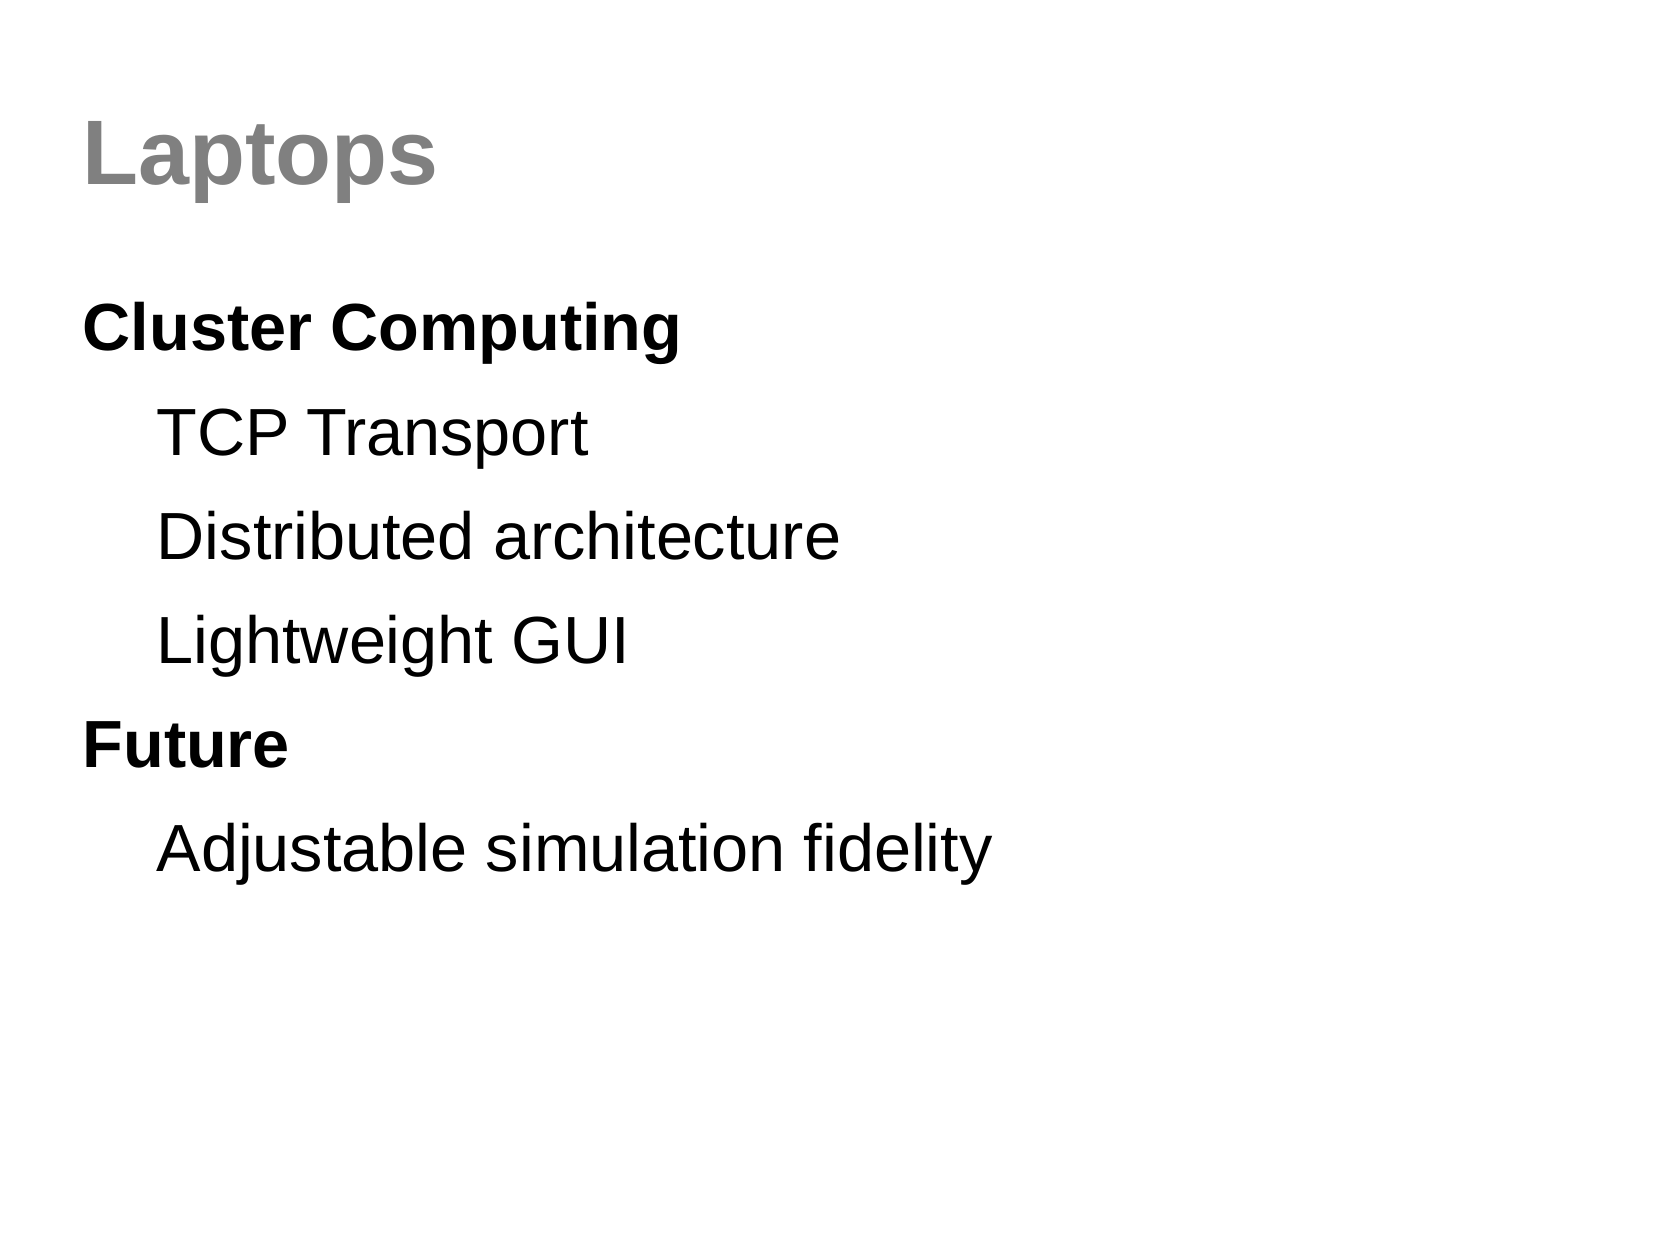

# Laptops
Cluster Computing
 TCP Transport
 Distributed architecture
 Lightweight GUI
Future
 Adjustable simulation fidelity